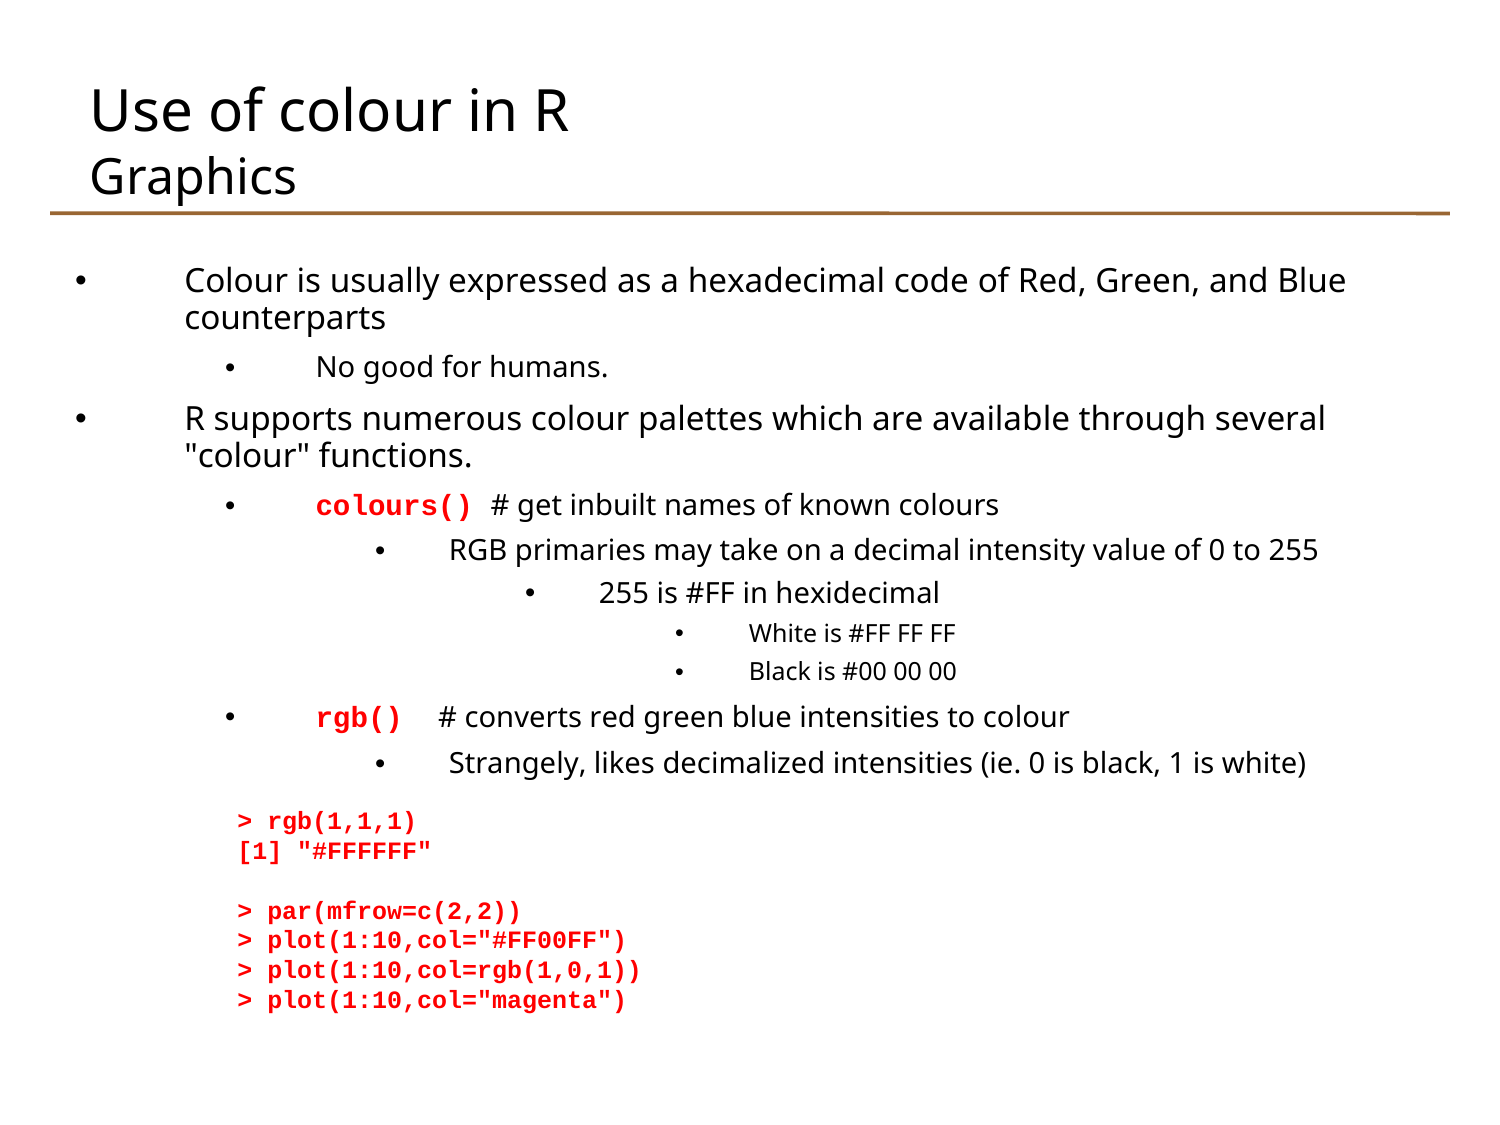

Use of colour in R
Graphics
Colour is usually expressed as a hexadecimal code of Red, Green, and Blue counterparts
No good for humans.
R supports numerous colour palettes which are available through several "colour" functions.
colours() # get inbuilt names of known colours
RGB primaries may take on a decimal intensity value of 0 to 255
255 is #FF in hexidecimal
White is #FF FF FF
Black is #00 00 00
rgb() # converts red green blue intensities to colour
Strangely, likes decimalized intensities (ie. 0 is black, 1 is white)
> rgb(1,1,1)
[1] "#FFFFFF"
> par(mfrow=c(2,2))
> plot(1:10,col="#FF00FF")
> plot(1:10,col=rgb(1,0,1))
> plot(1:10,col="magenta")